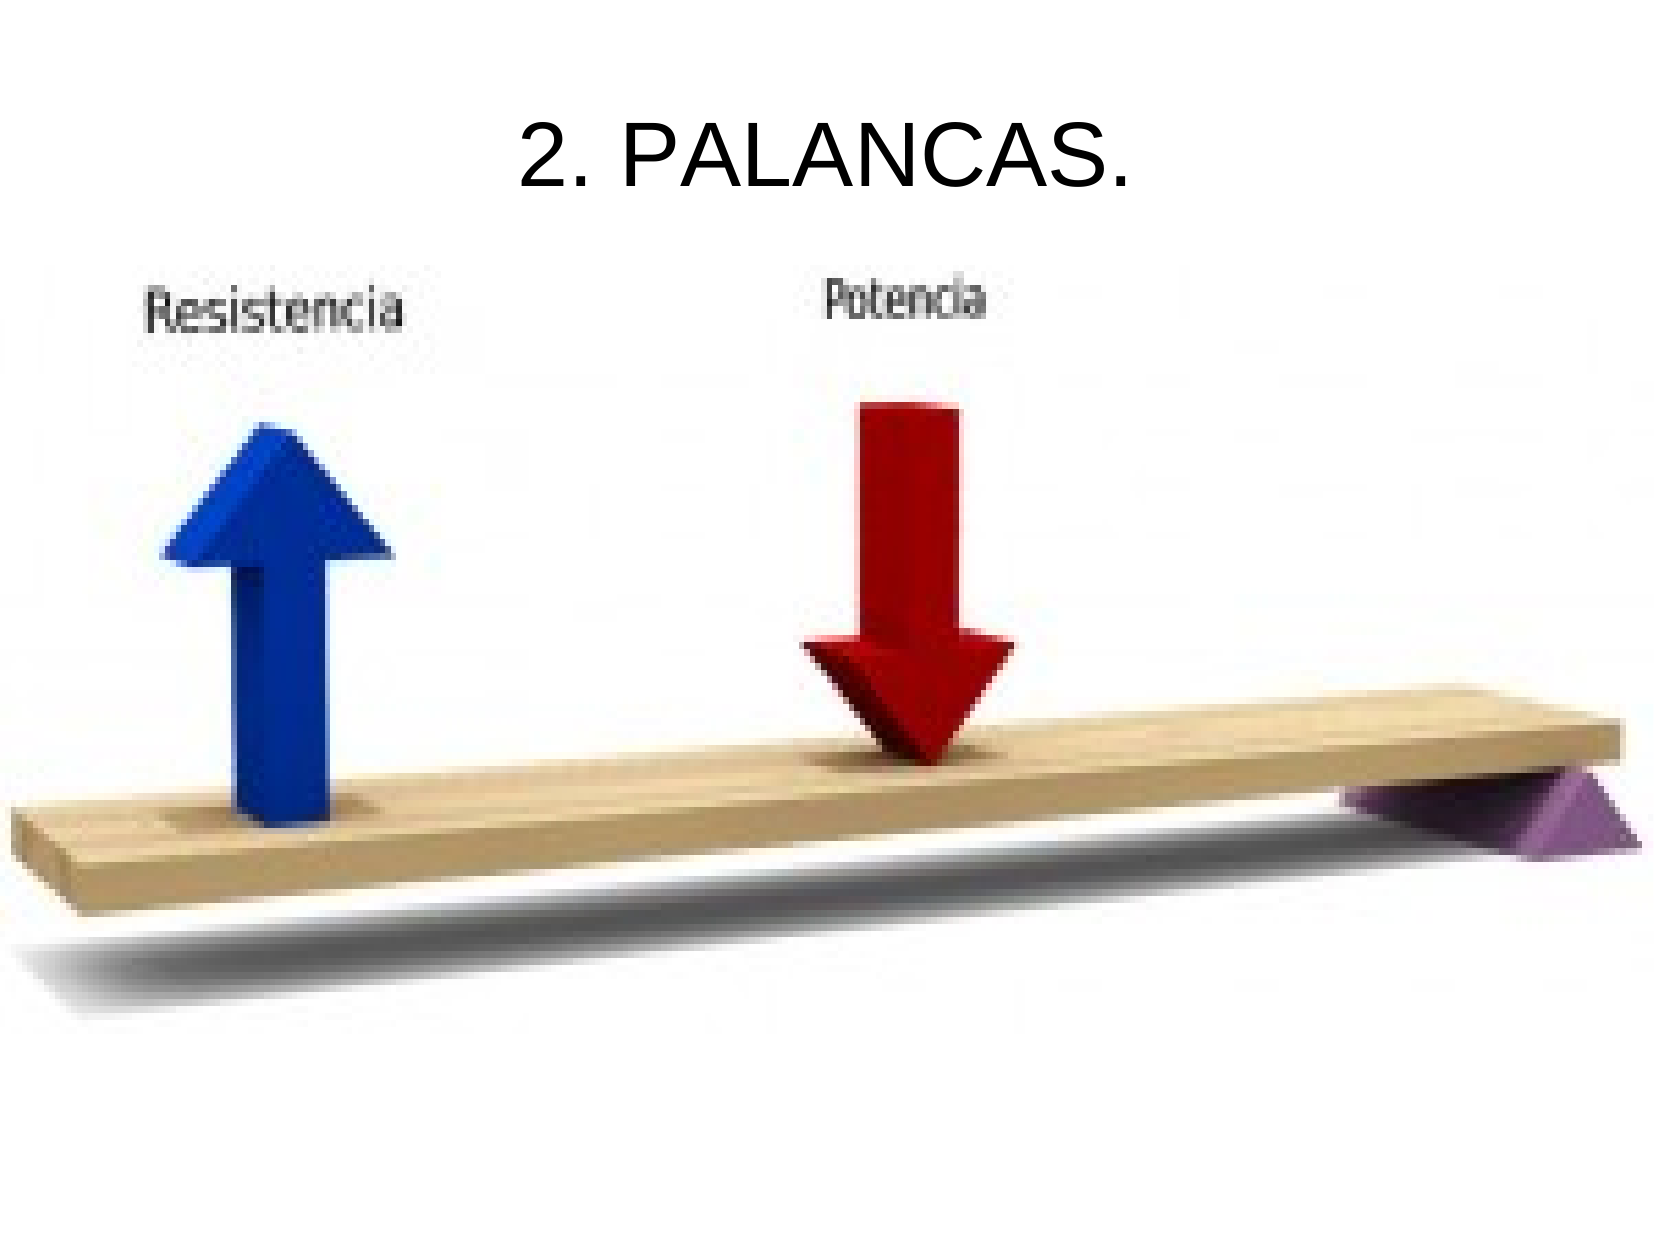

# 2. PALANCAS.
TIPOS DE PALANCAS:
PRIMER GRADO
SEGUNDO GRADO
TERCER GRADO
TIPO ESPECIAL: PALANCAS ARTICULADAS.